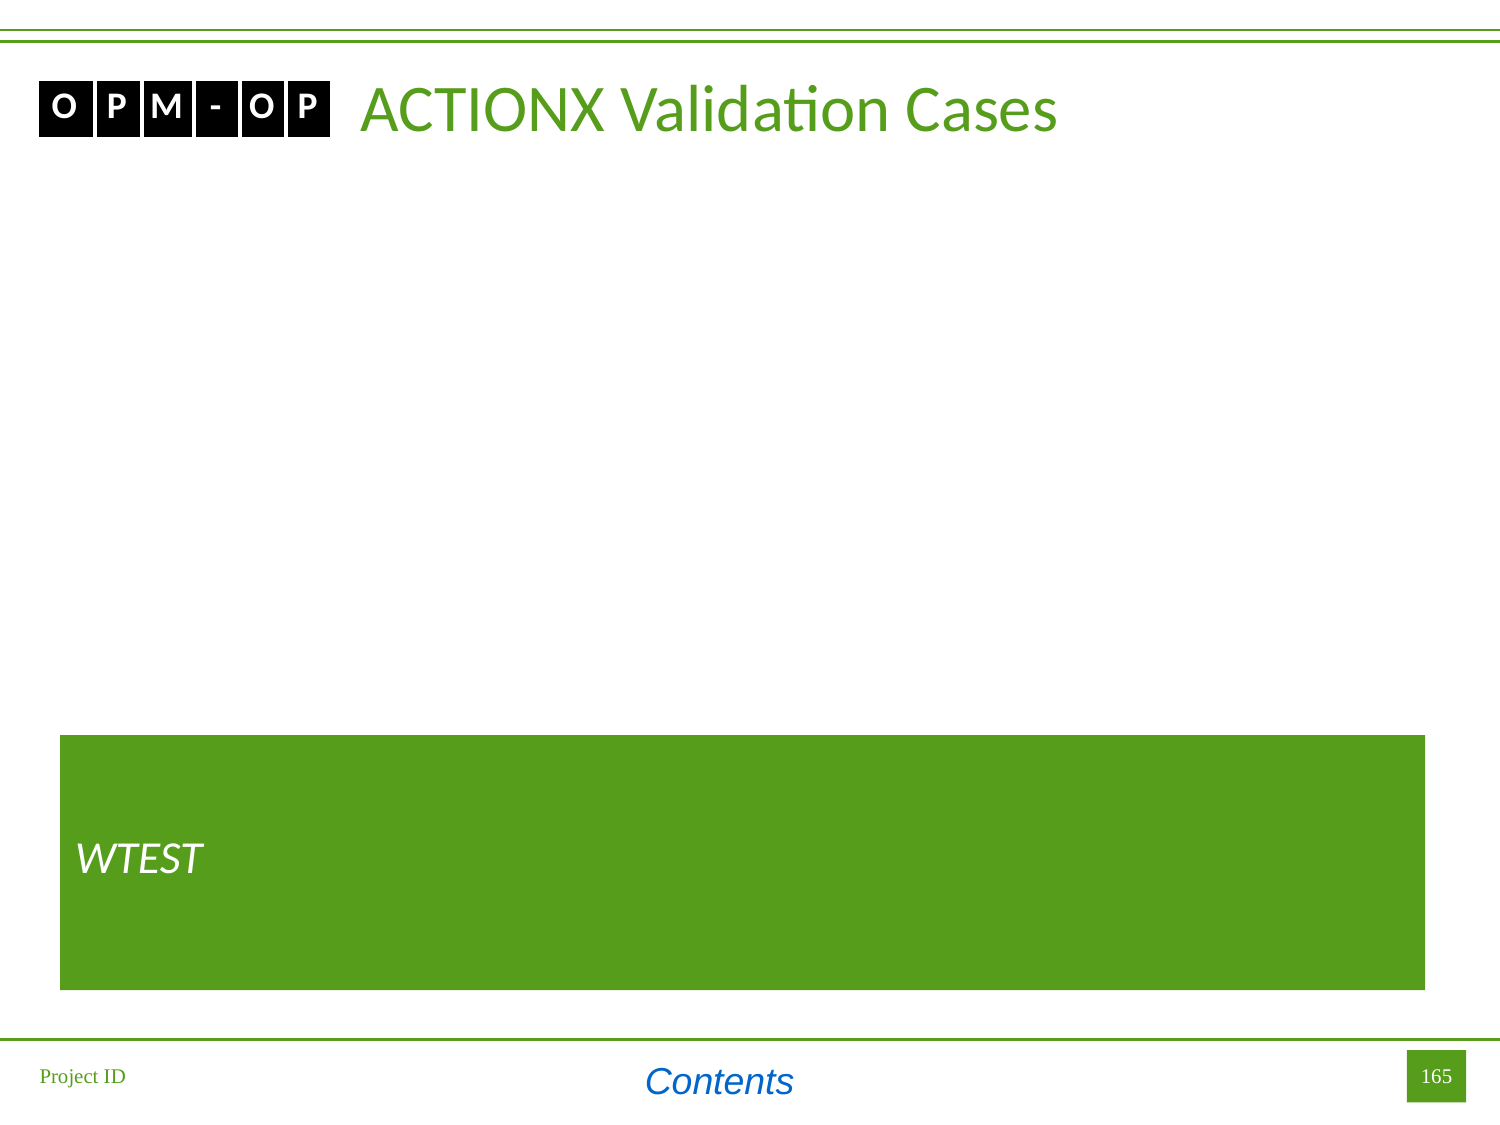

# ACTIONX Validation Cases
WTEST
Project ID
165